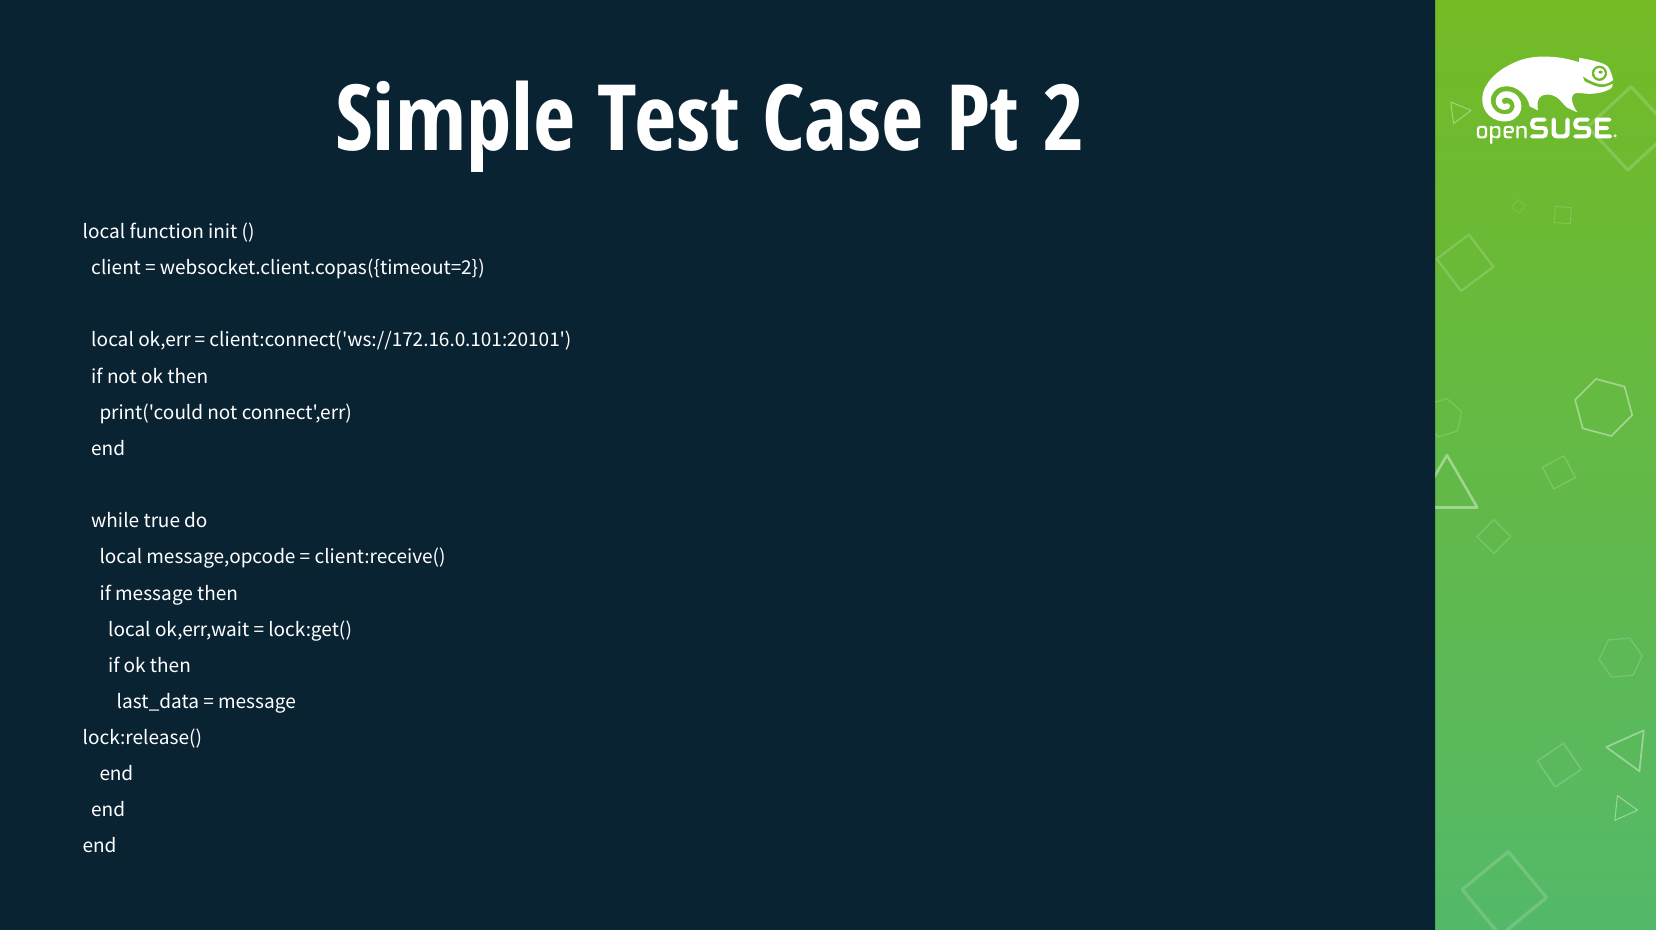

# Simple Test Case Pt 2
local function init ()
 client = websocket.client.copas({timeout=2})
 local ok,err = client:connect('ws://172.16.0.101:20101')
 if not ok then
 print('could not connect',err)
 end
 while true do
 local message,opcode = client:receive()
 if message then
 local ok,err,wait = lock:get()
 if ok then
 last_data = message
lock:release()
 end
 end
end